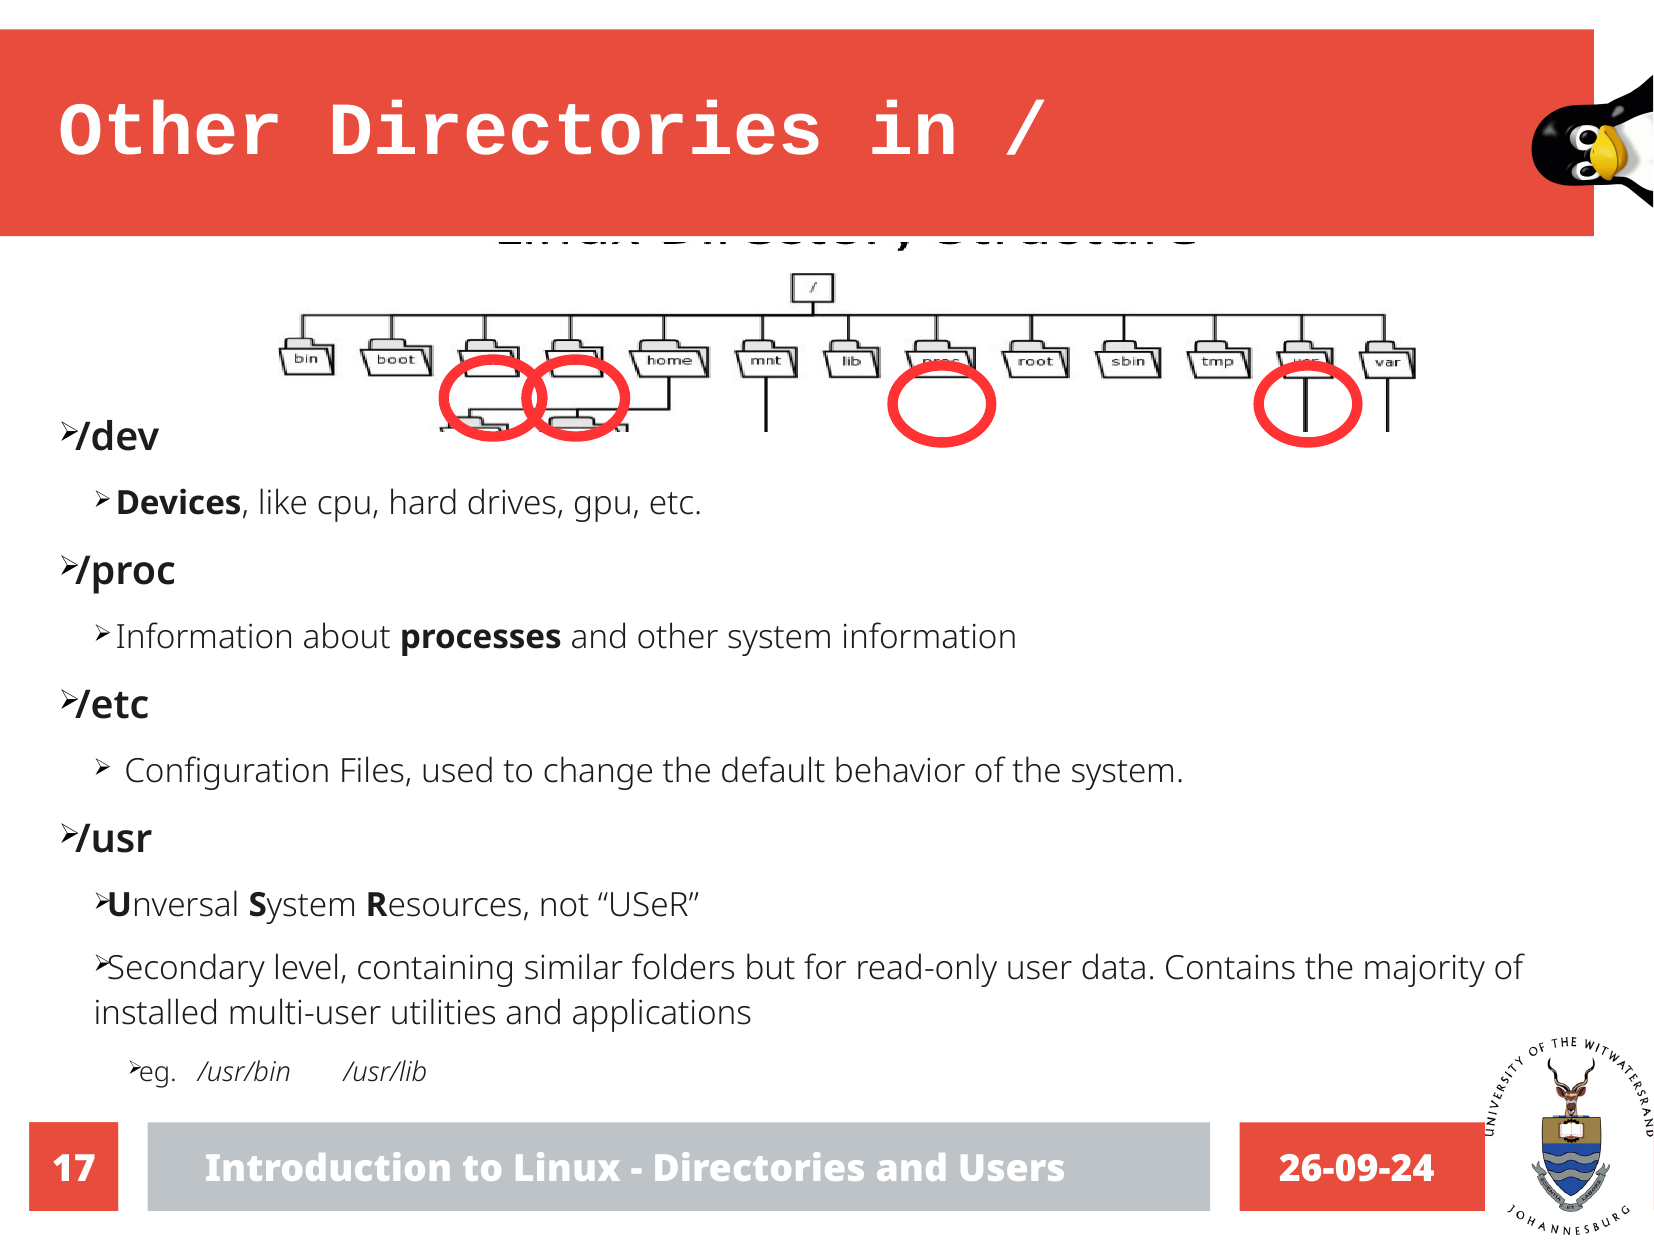

# Other Directories in /
/dev
 Devices, like cpu, hard drives, gpu, etc.
/proc
 Information about processes and other system information
/etc
 Configuration Files, used to change the default behavior of the system.
/usr
Unversal System Resources, not “USeR”
Secondary level, containing similar folders but for read-only user data. Contains the majority of installed multi-user utilities and applications
eg. /usr/bin 	/usr/lib
17
 Introduction to Linux - Directories and Users